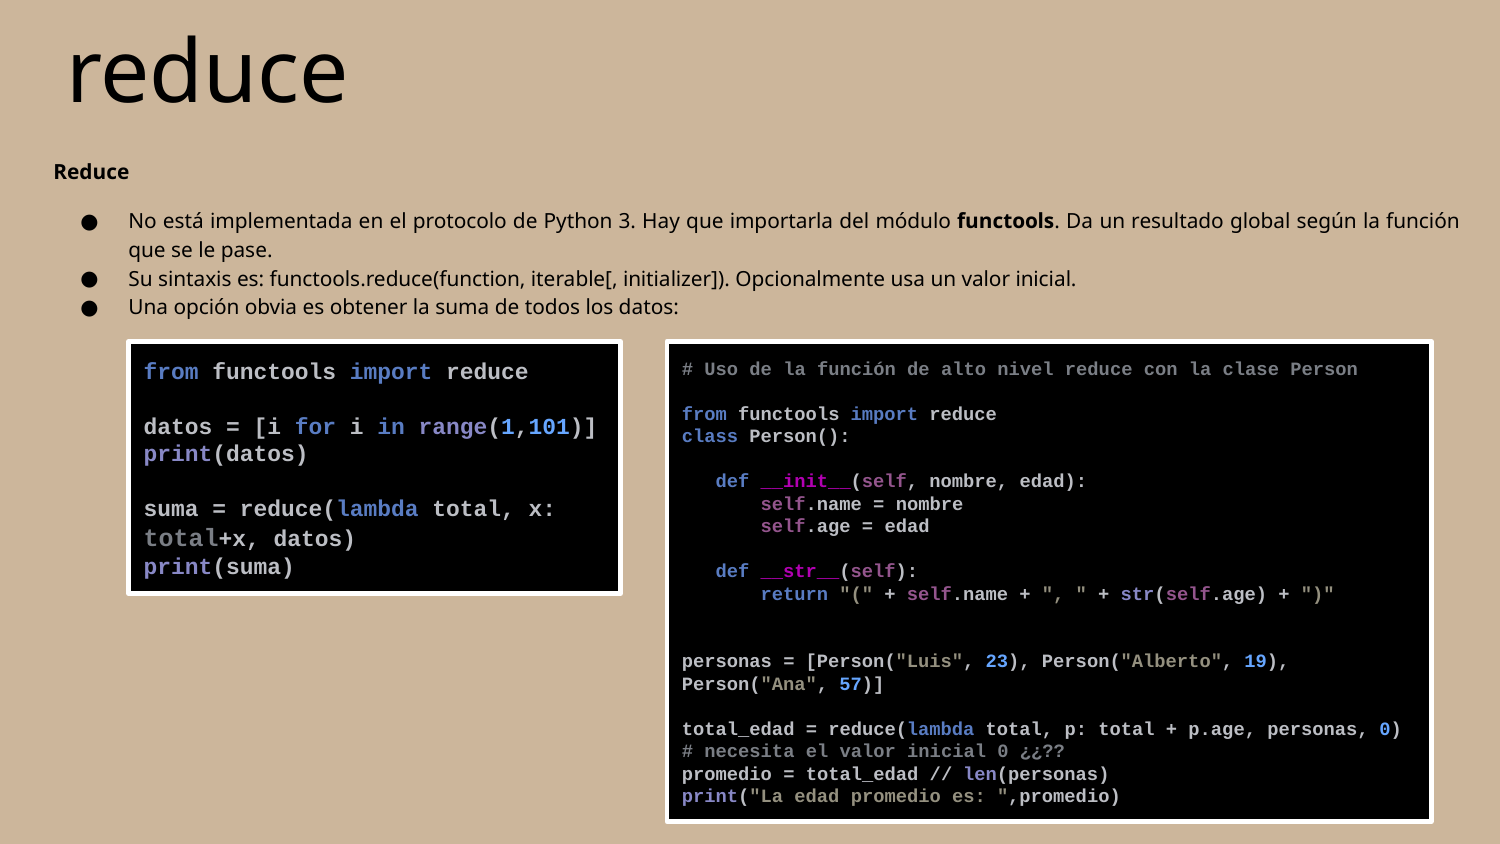

# 36. Funciones de alto nivel: reduce
Reduce
No está implementada en el protocolo de Python 3. Hay que importarla del módulo functools. Da un resultado global según la función que se le pase.
Su sintaxis es: functools.reduce(function, iterable[, initializer]). Opcionalmente usa un valor inicial.
Una opción obvia es obtener la suma de todos los datos:
from functools import reduce
datos = [i for i in range(1,101)]
print(datos)
suma = reduce(lambda total, x: total+x, datos)
print(suma)
# Uso de la función de alto nivel reduce con la clase Person
from functools import reduce
class Person():
 def __init__(self, nombre, edad):
 self.name = nombre
 self.age = edad
 def __str__(self):
 return "(" + self.name + ", " + str(self.age) + ")"
personas = [Person("Luis", 23), Person("Alberto", 19), Person("Ana", 57)]
total_edad = reduce(lambda total, p: total + p.age, personas, 0) # necesita el valor inicial 0 ¿¿??
promedio = total_edad // len(personas)
print("La edad promedio es: ",promedio)